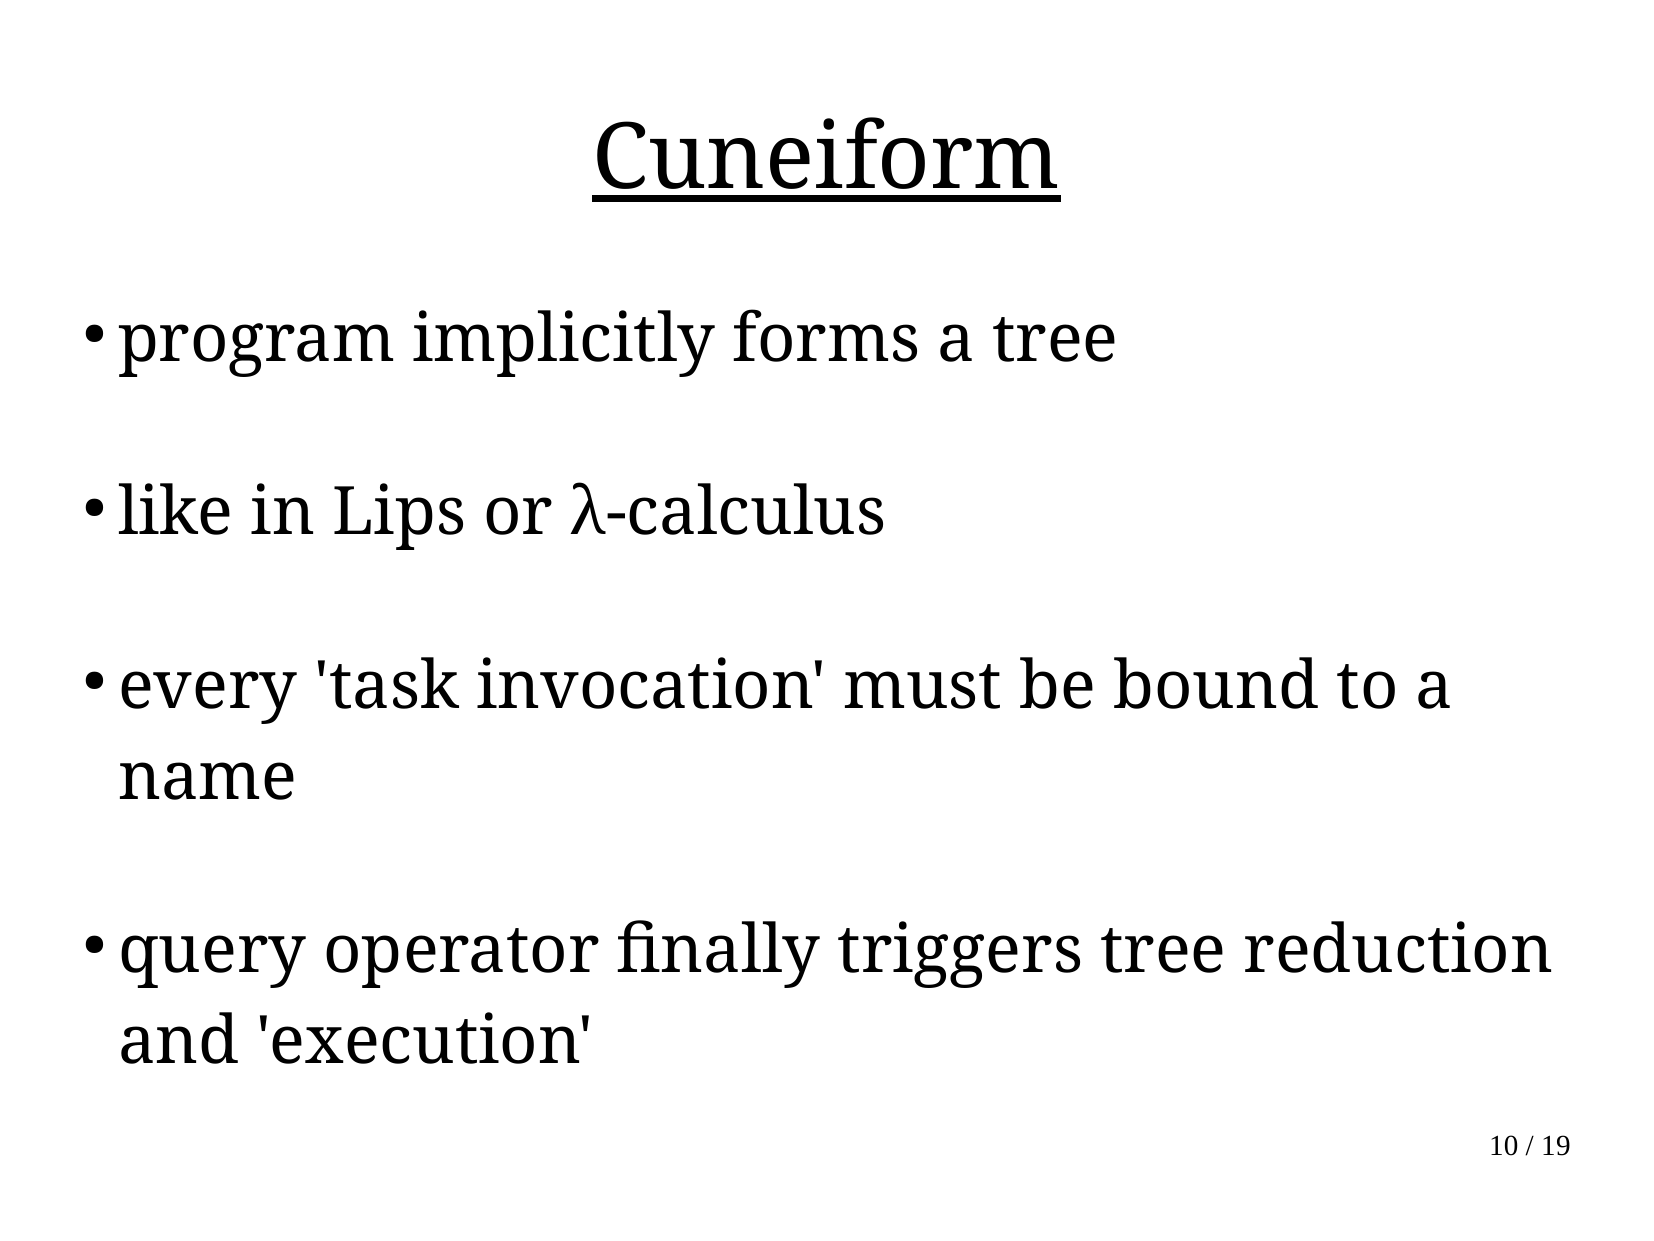

# Cuneiform
program implicitly forms a tree
like in Lips or λ-calculus
every 'task invocation' must be bound to a name
query operator finally triggers tree reduction and 'execution'
10